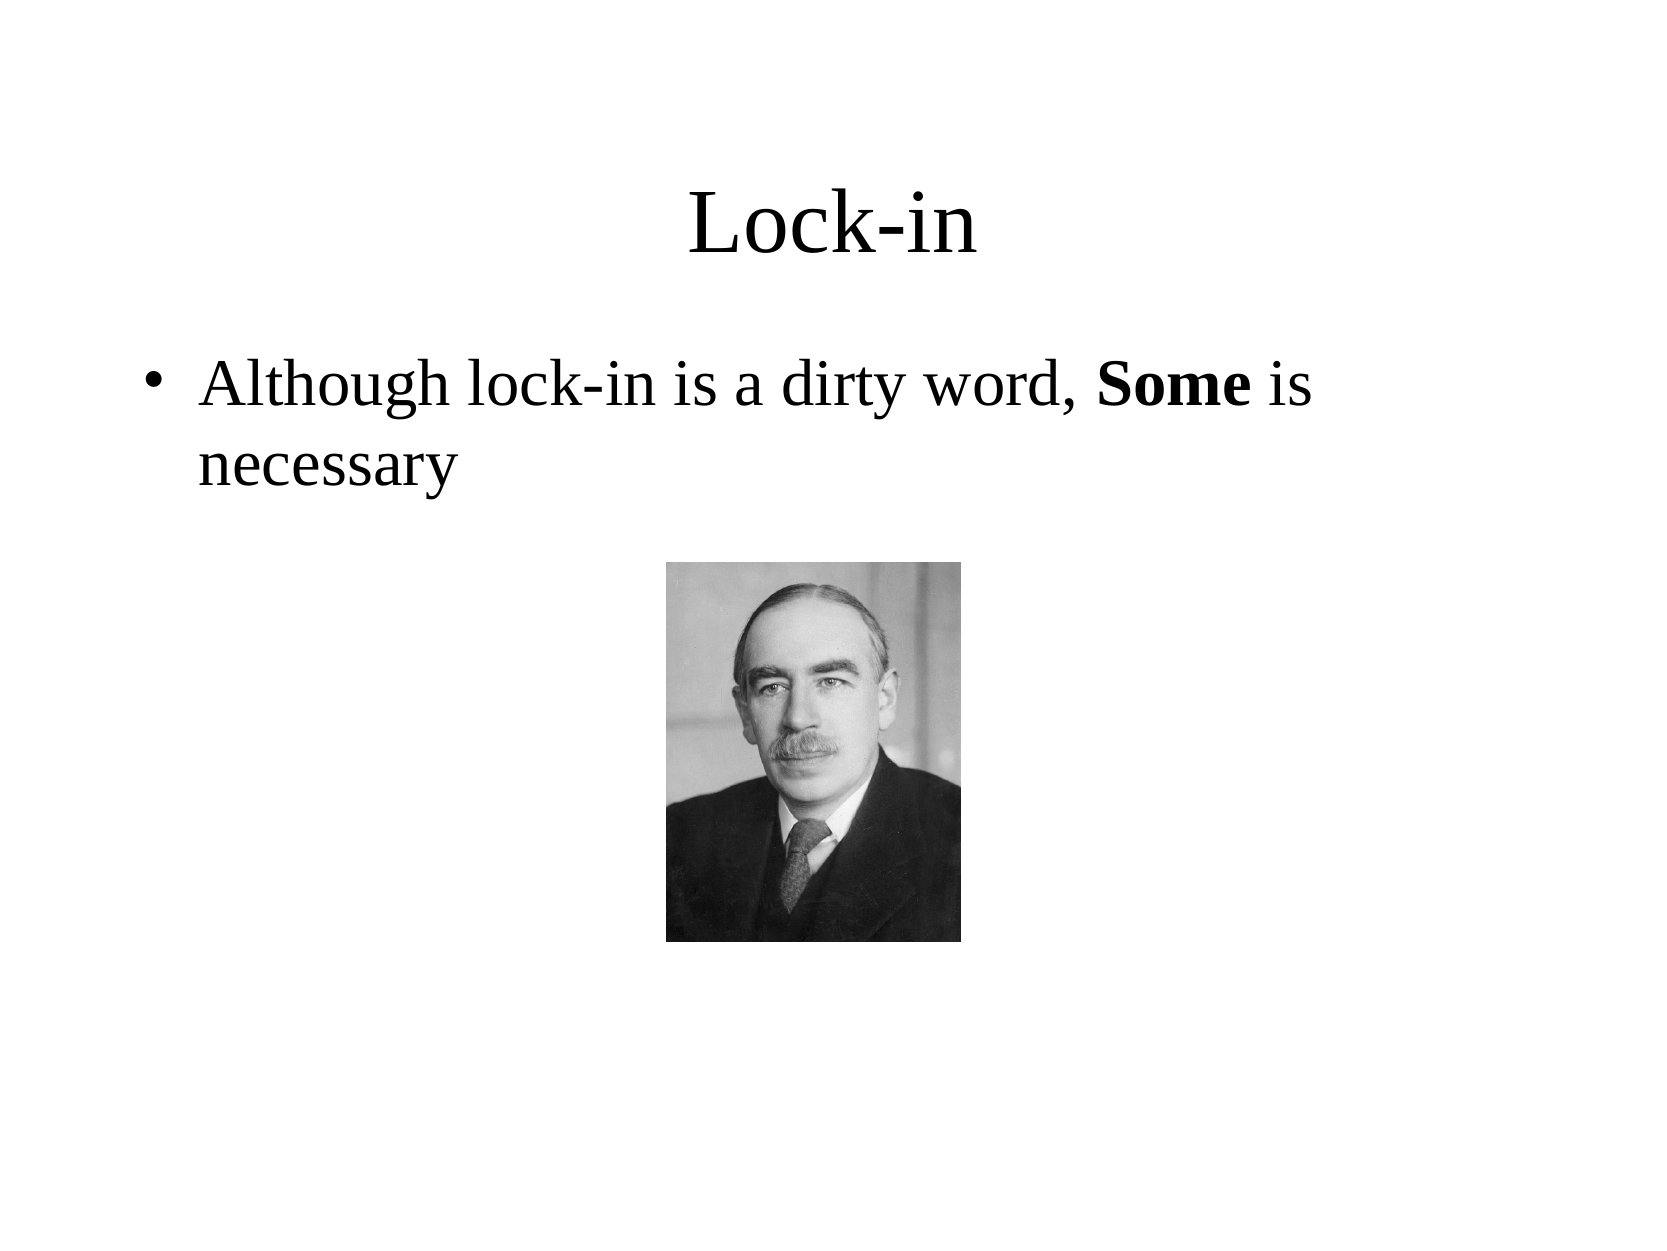

# Lock-in
Although lock-in is a dirty word, Some is necessary